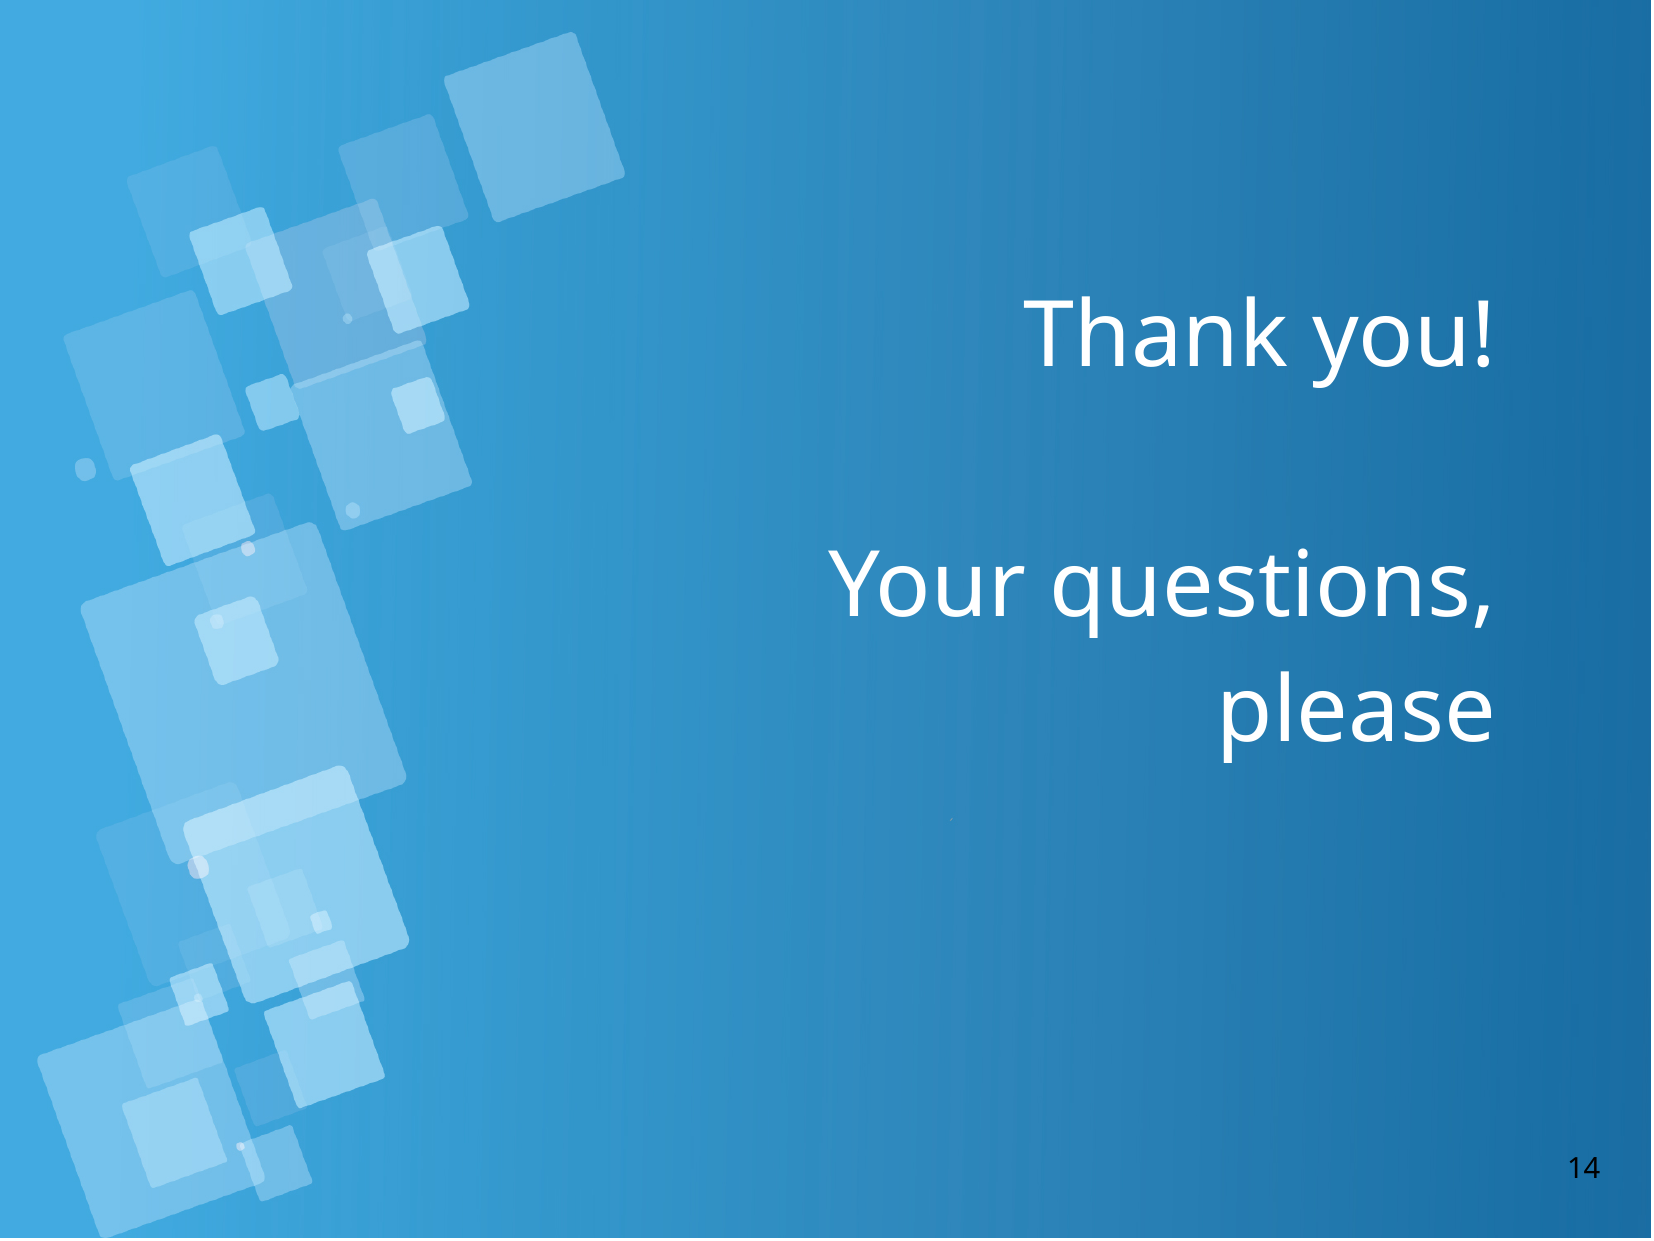

# Thank you! Your questions, please
14